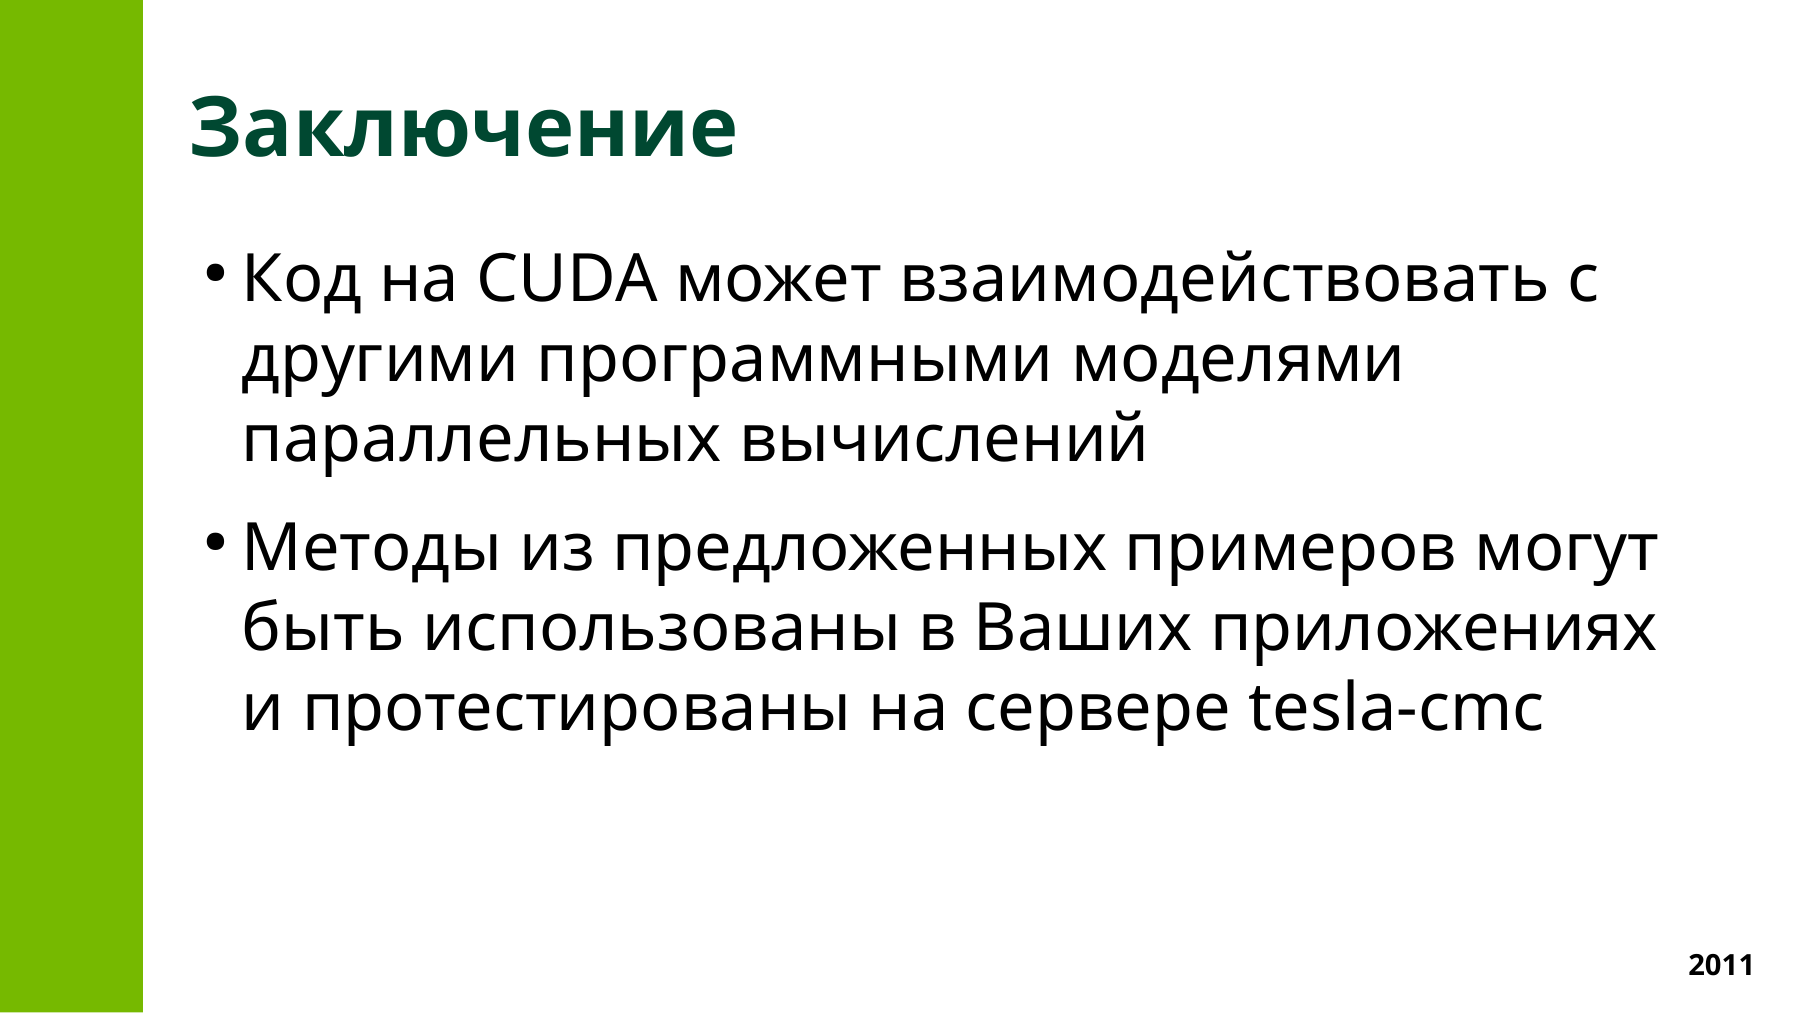

# Заключение
Код на CUDA может взаимодействовать с другими программными моделями параллельных вычислений
Методы из предложенных примеров могут быть использованы в Ваших приложениях и протестированы на сервере tesla-cmc